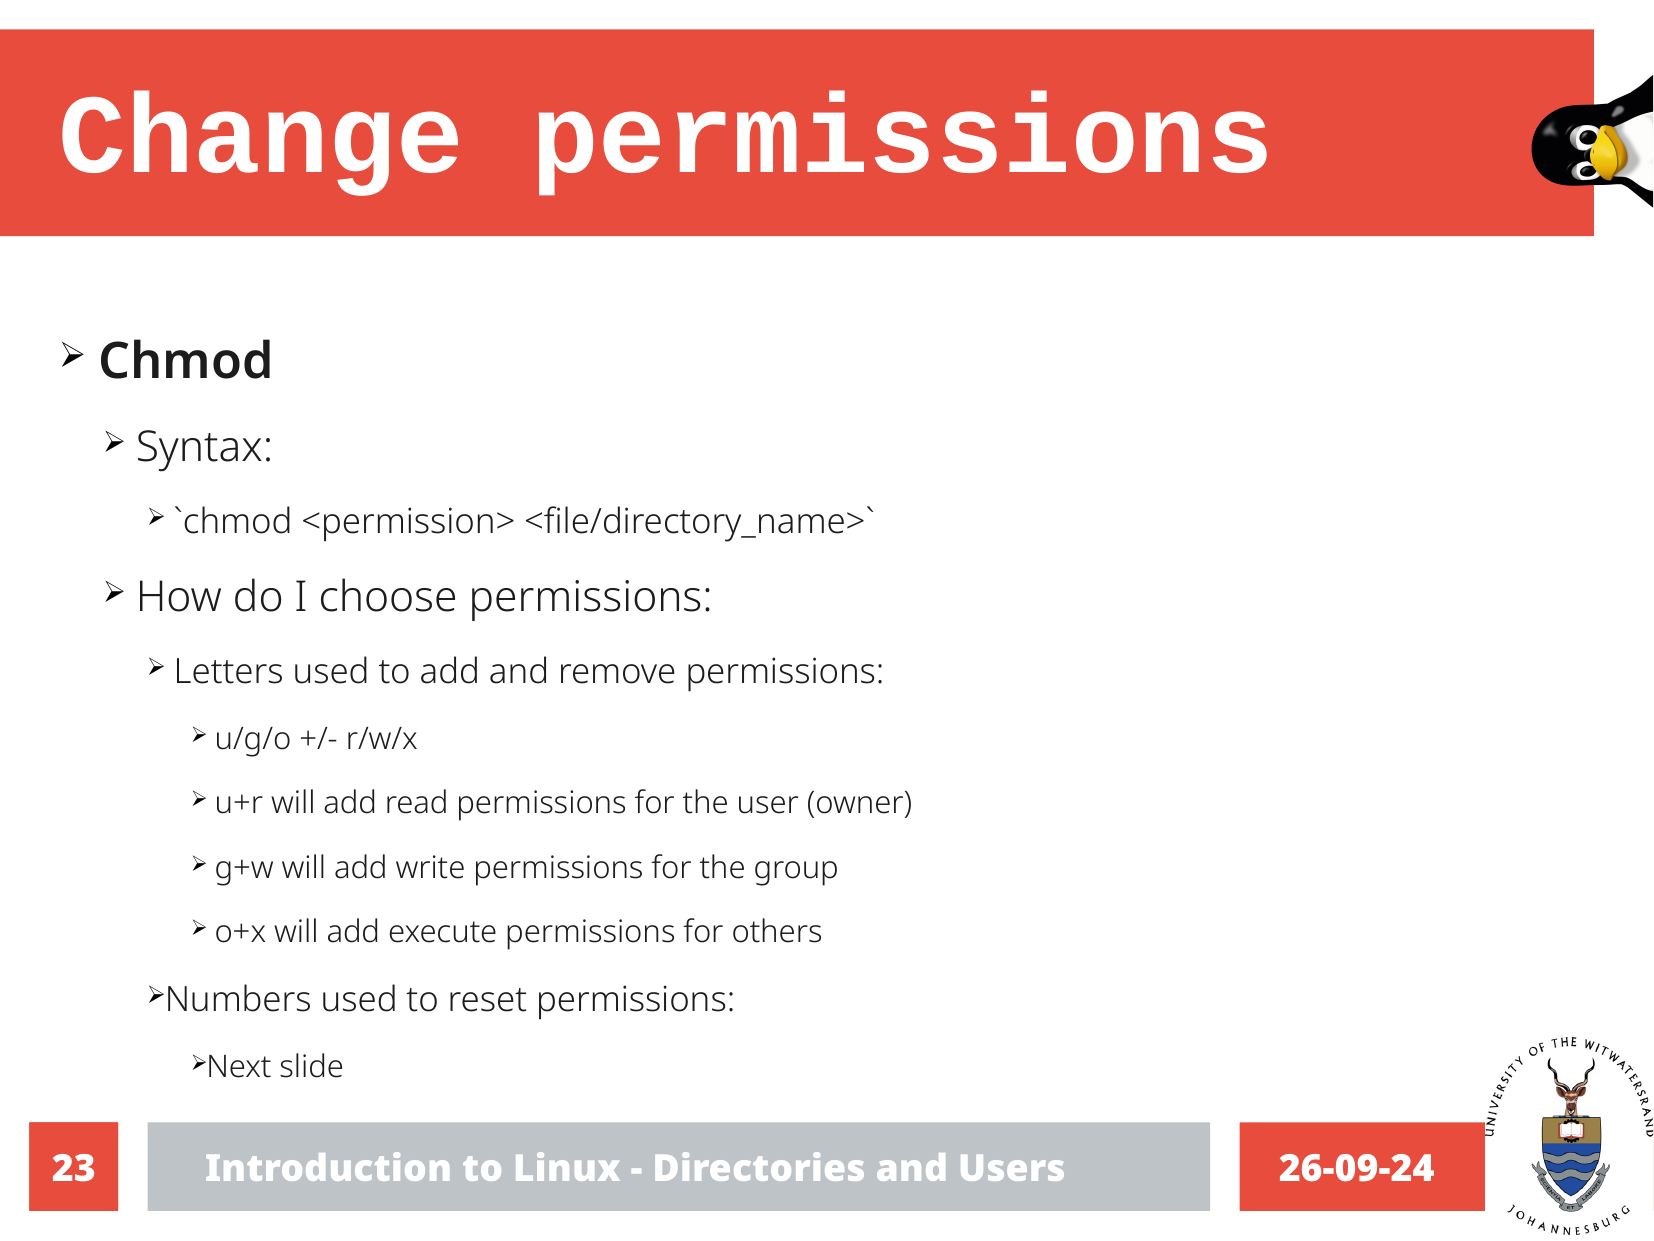

# Change permissions
 Chmod
 Syntax:
 `chmod <permission> <file/directory_name>`
 How do I choose permissions:
 Letters used to add and remove permissions:
 u/g/o +/- r/w/x
 u+r will add read permissions for the user (owner)
 g+w will add write permissions for the group
 o+x will add execute permissions for others
Numbers used to reset permissions:
Next slide
23
 Introduction to Linux - Directories and Users